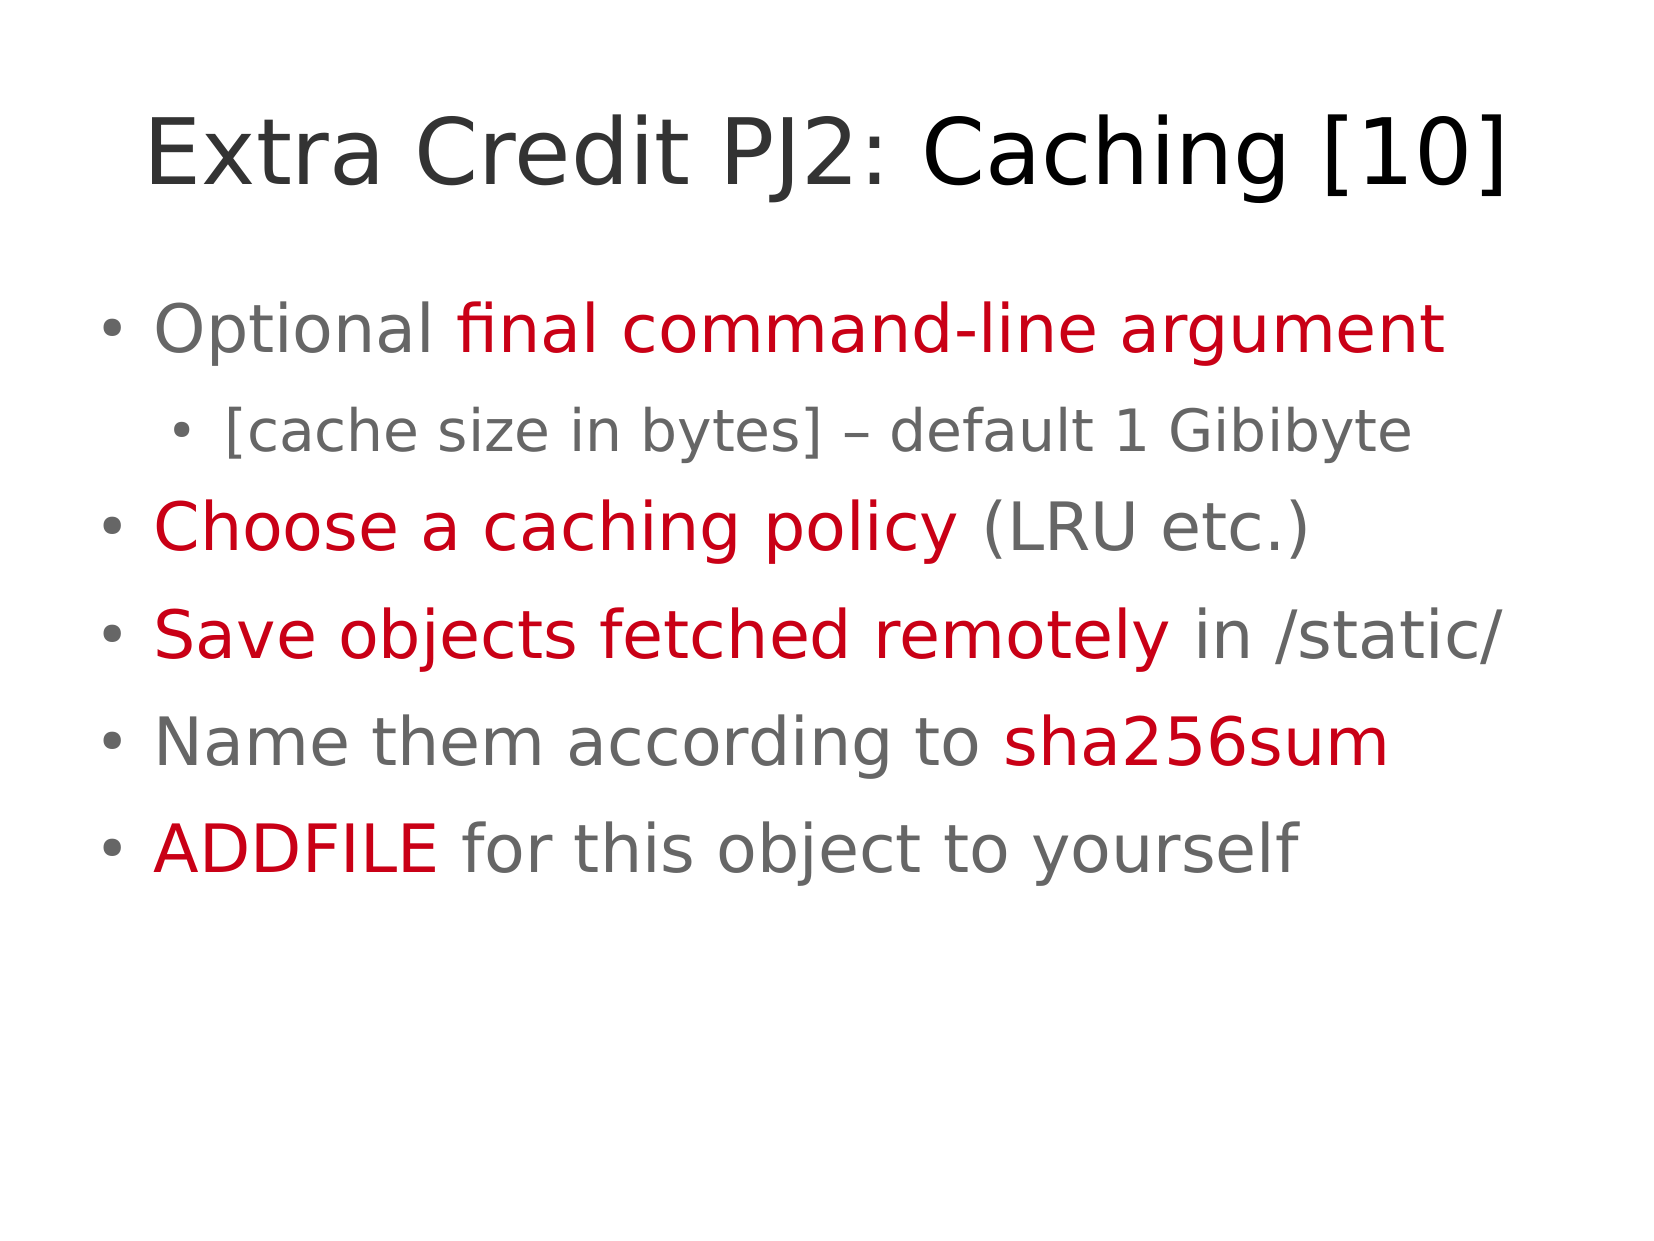

# Extra Credit PJ2: Caching [10]
Optional final command-line argument
[cache size in bytes] – default 1 Gibibyte
Choose a caching policy (LRU etc.)
Save objects fetched remotely in /static/
Name them according to sha256sum
ADDFILE for this object to yourself